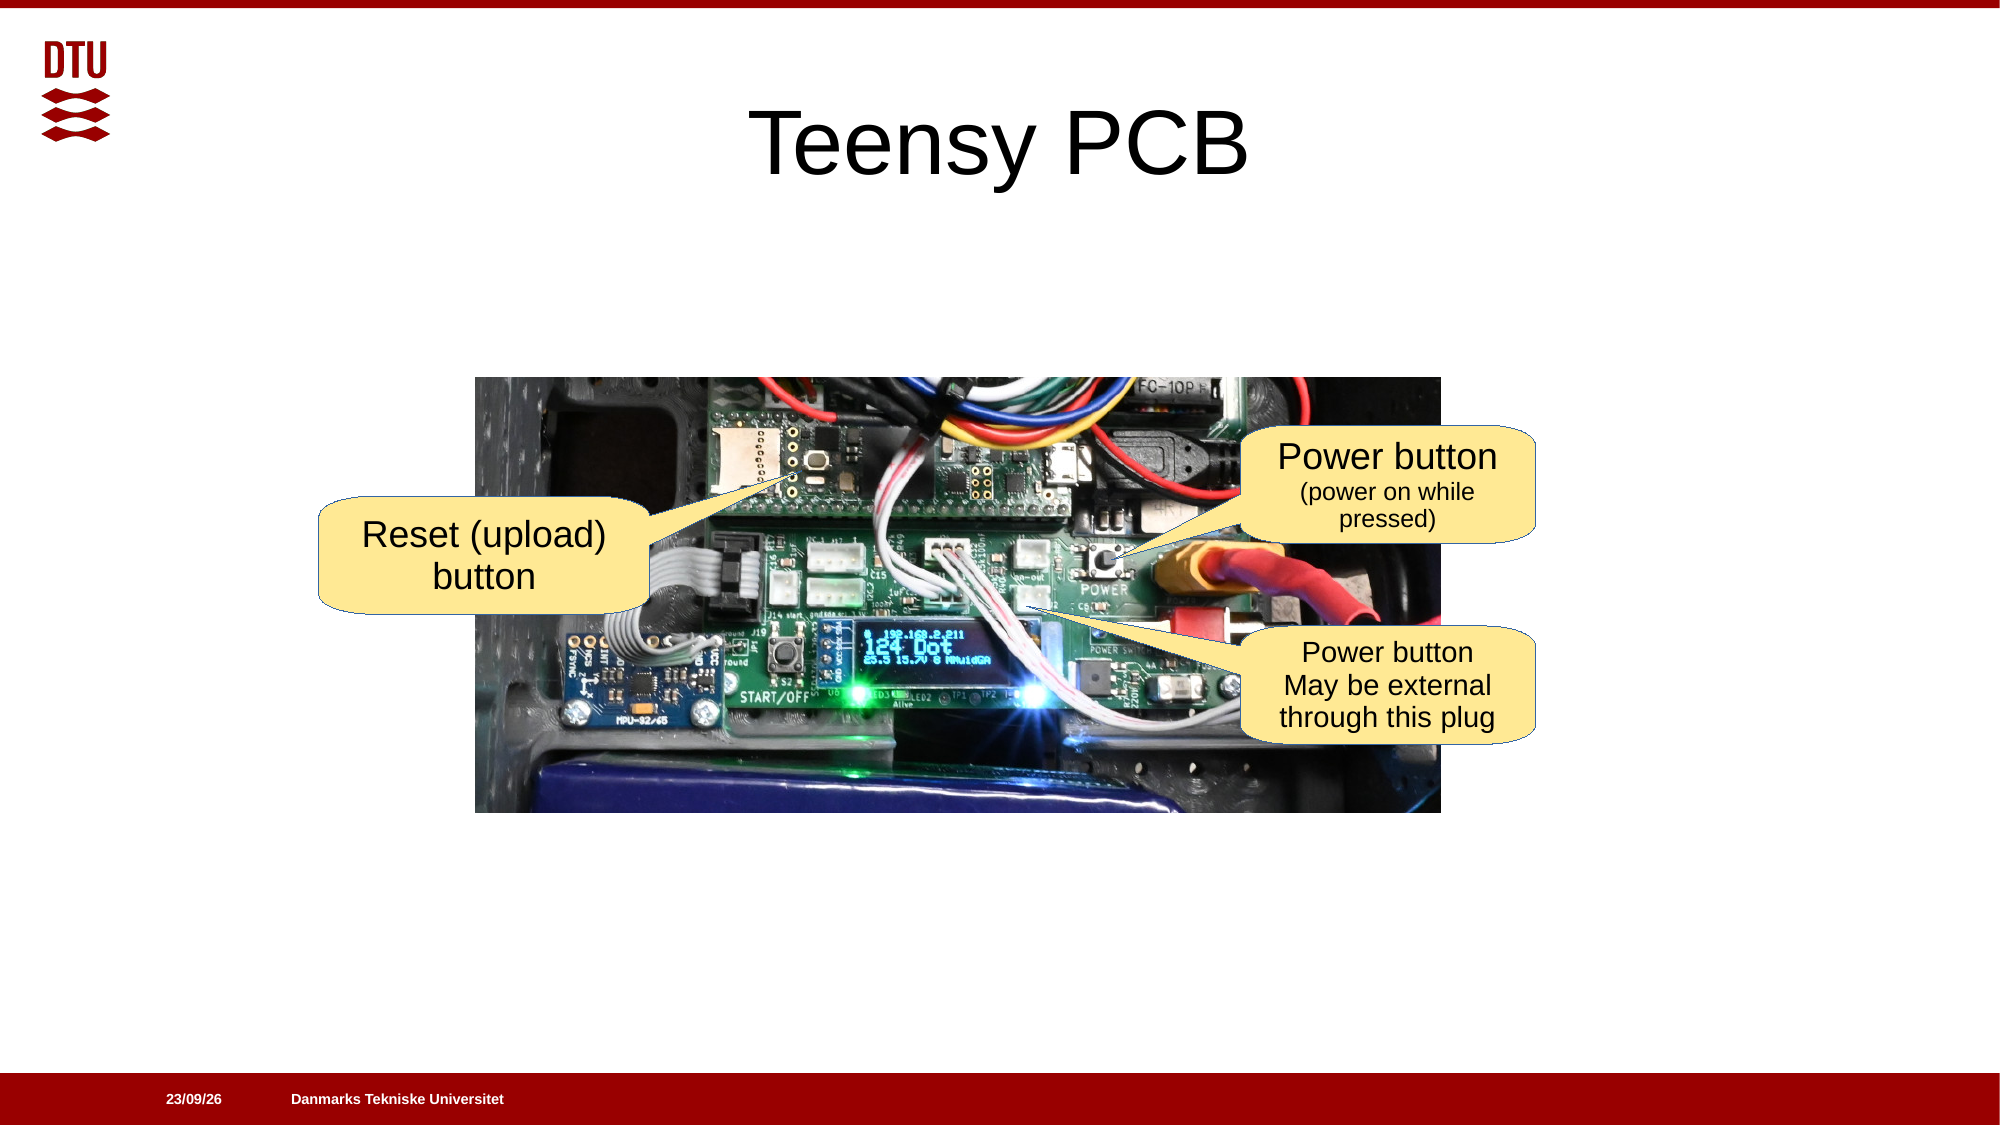

# Teensy PCB
Power button
(power on while pressed)
Reset (upload)
button
Power button
May be external through this plug